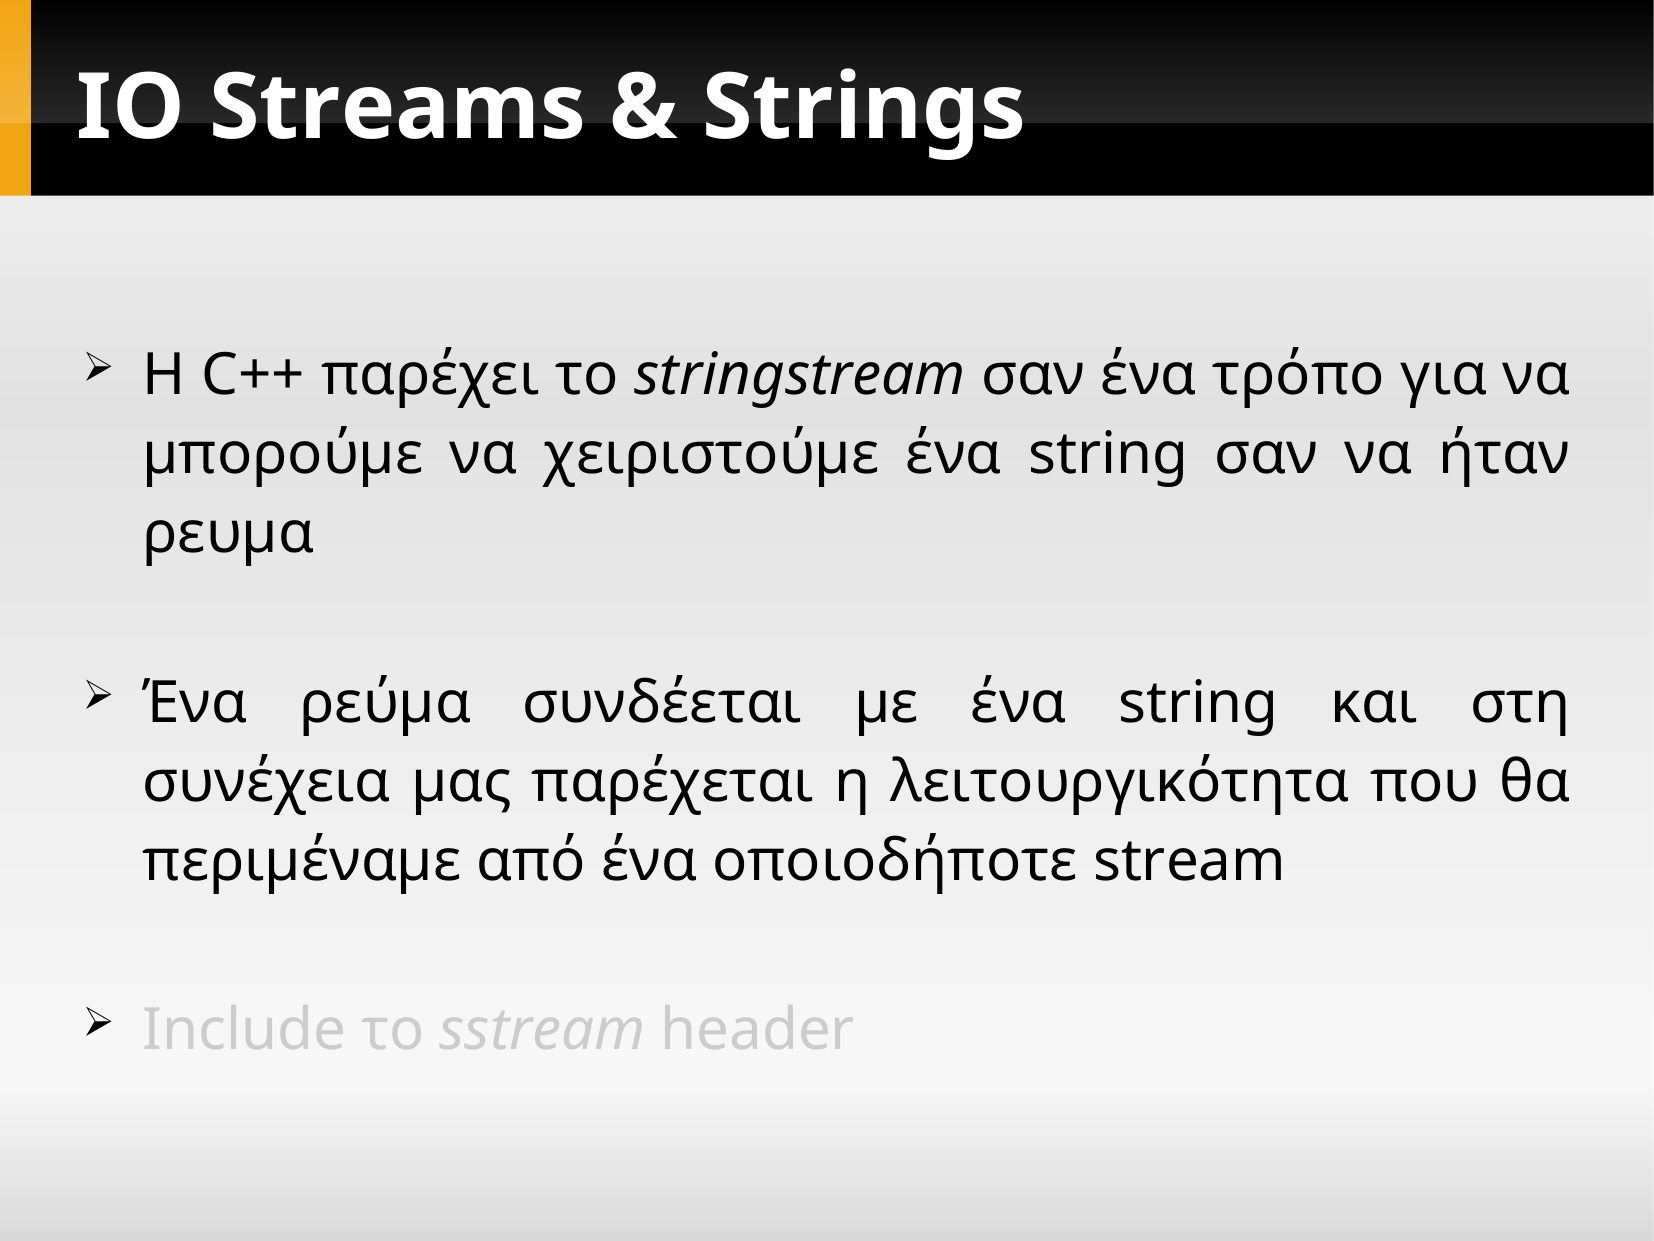

# IO Streams & Strings
Η C++ παρέχει το stringstream σαν ένα τρόπο για να μπορούμε να χειριστούμε ένα string σαν να ήταν ρευμα
Ένα ρεύμα συνδέεται με ένα string και στη συνέχεια μας παρέχεται η λειτουργικότητα που θα περιμέναμε από ένα οποιοδήποτε stream
Include το sstream header